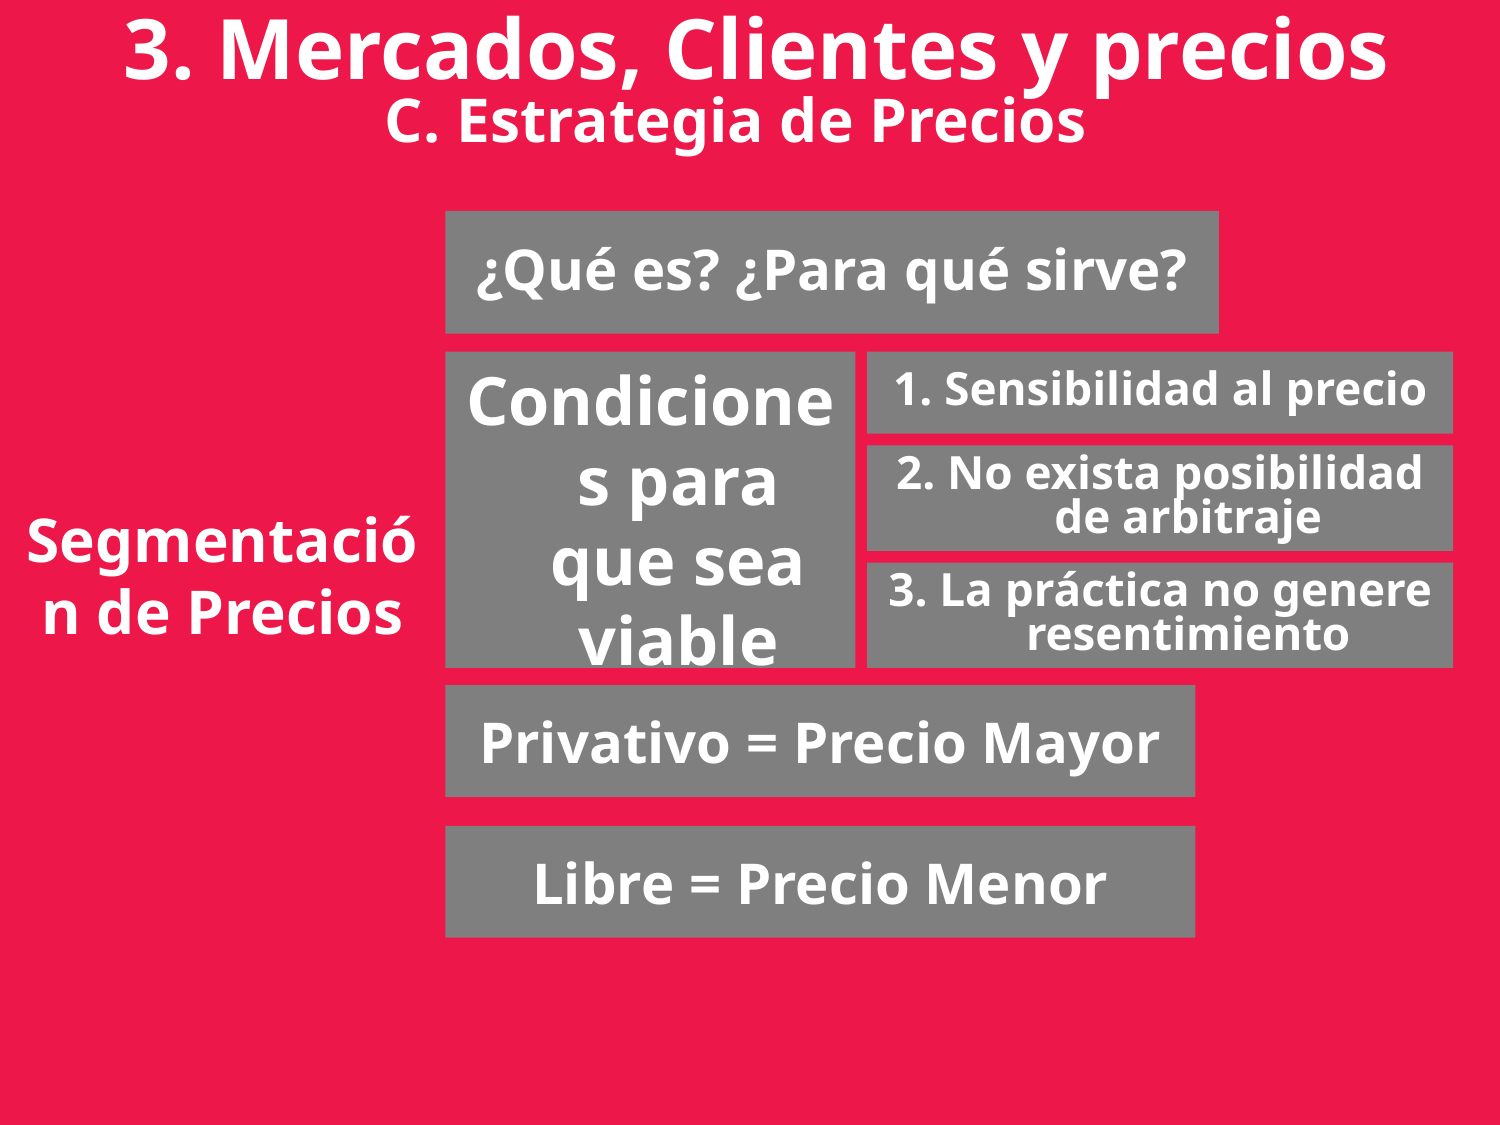

3. Mercados, Clientes y precios
C. Estrategia de Precios
¿Qué es? ¿Para qué sirve?
Condiciones para que sea viable
1. Sensibilidad al precio
Segmentación de Precios
2. No exista posibilidad de arbitraje
3. La práctica no genere resentimiento
Privativo = Precio Mayor
Libre = Precio Menor